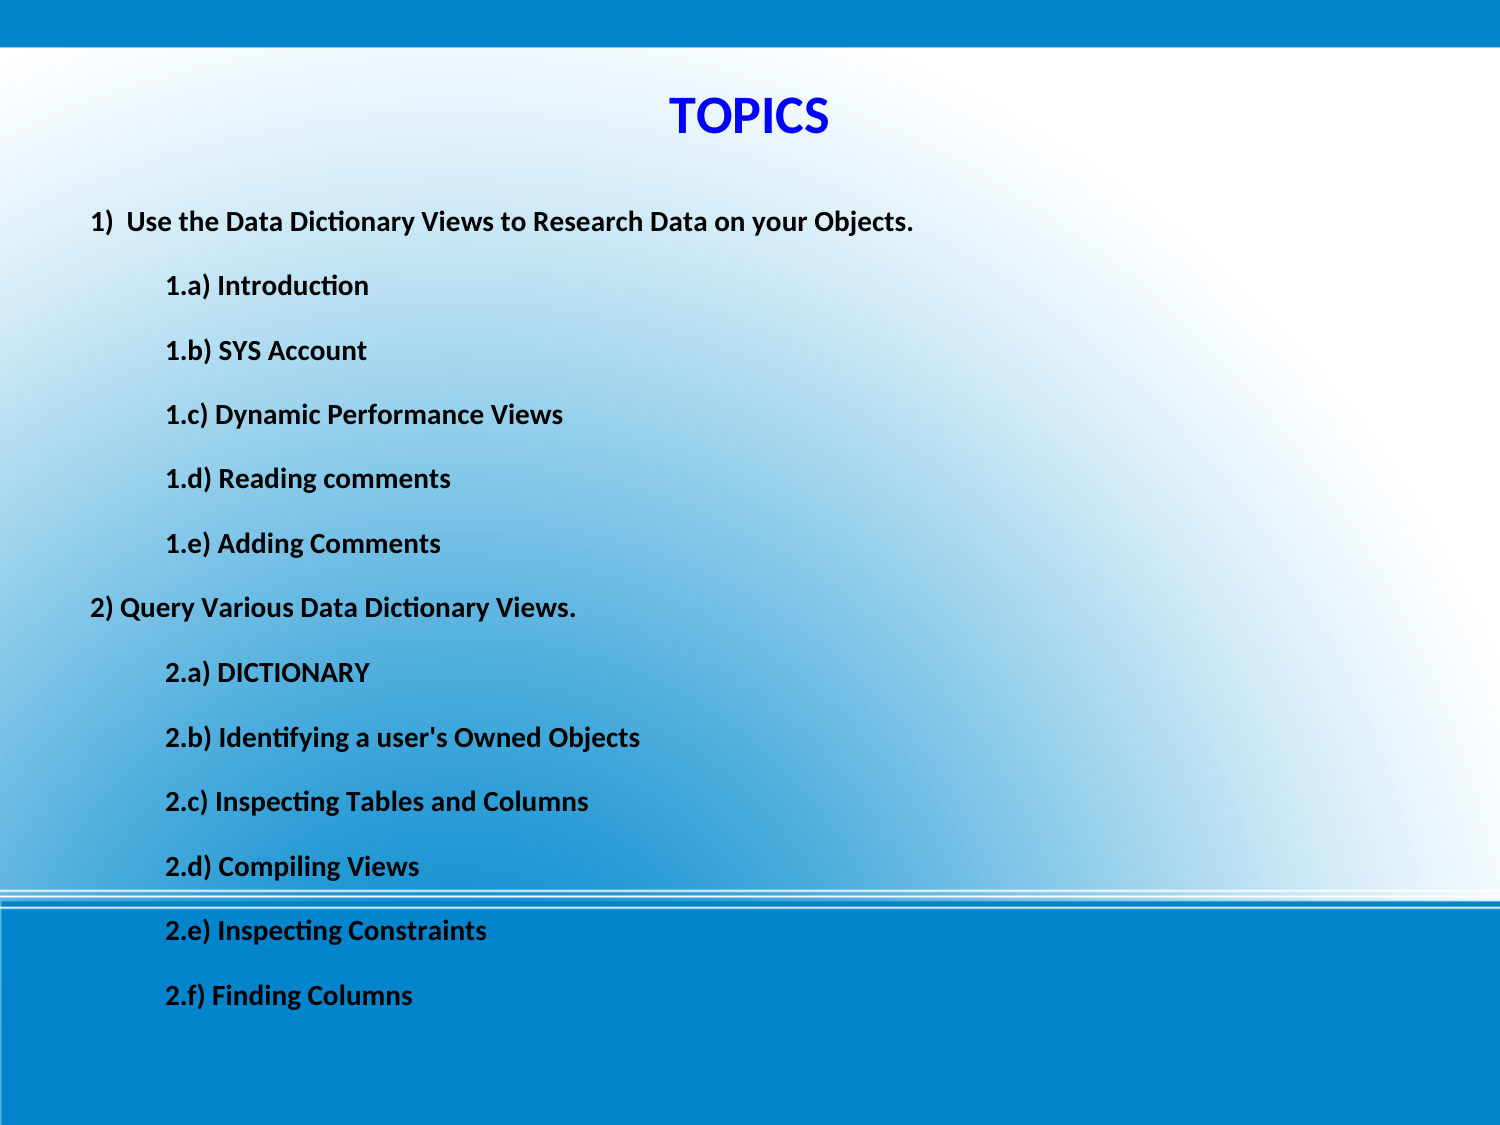

# TOPICS
1) Use the Data Dictionary Views to Research Data on your Objects.
	1.a) Introduction
	1.b) SYS Account
	1.c) Dynamic Performance Views
	1.d) Reading comments
	1.e) Adding Comments
2) Query Various Data Dictionary Views.
	2.a) DICTIONARY
	2.b) Identifying a user's Owned Objects
	2.c) Inspecting Tables and Columns
	2.d) Compiling Views
	2.e) Inspecting Constraints
	2.f) Finding Columns